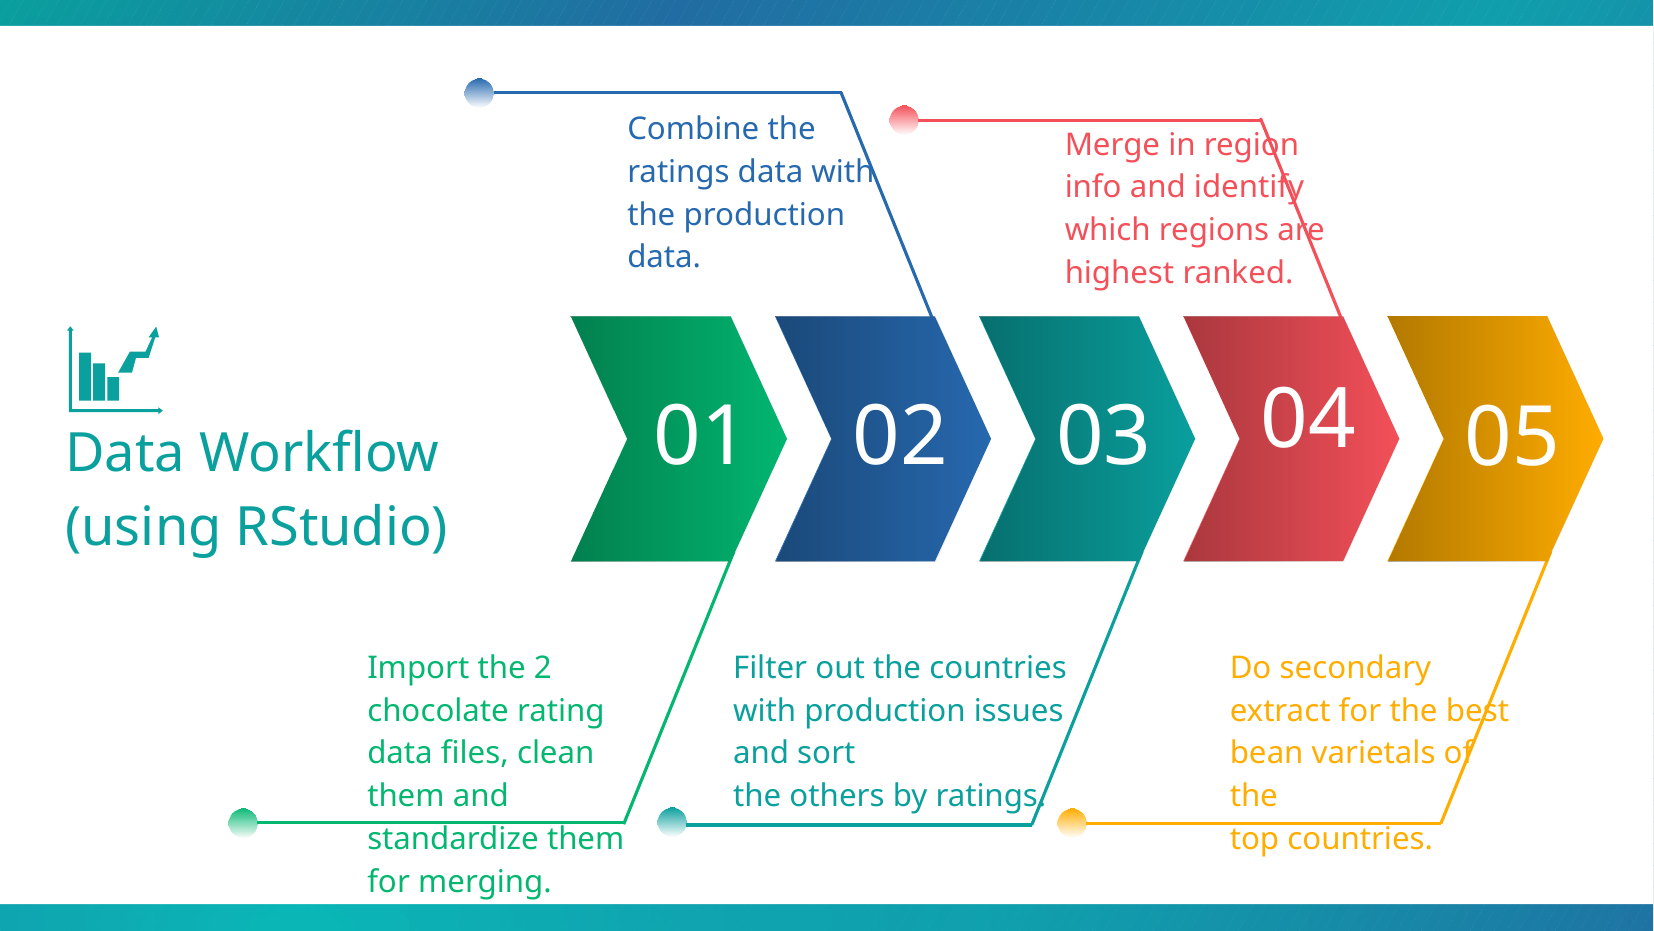

Combine the
ratings data with
the production data.
Merge in region
info and identify
which regions are highest ranked.
04
01
02
03
05
Data Workflow
(using RStudio)
Import the 2 chocolate rating data files, clean them and standardize them for merging.
Filter out the countries with production issues and sort
the others by ratings.
Do secondary extract for the best bean varietals of the
top countries.